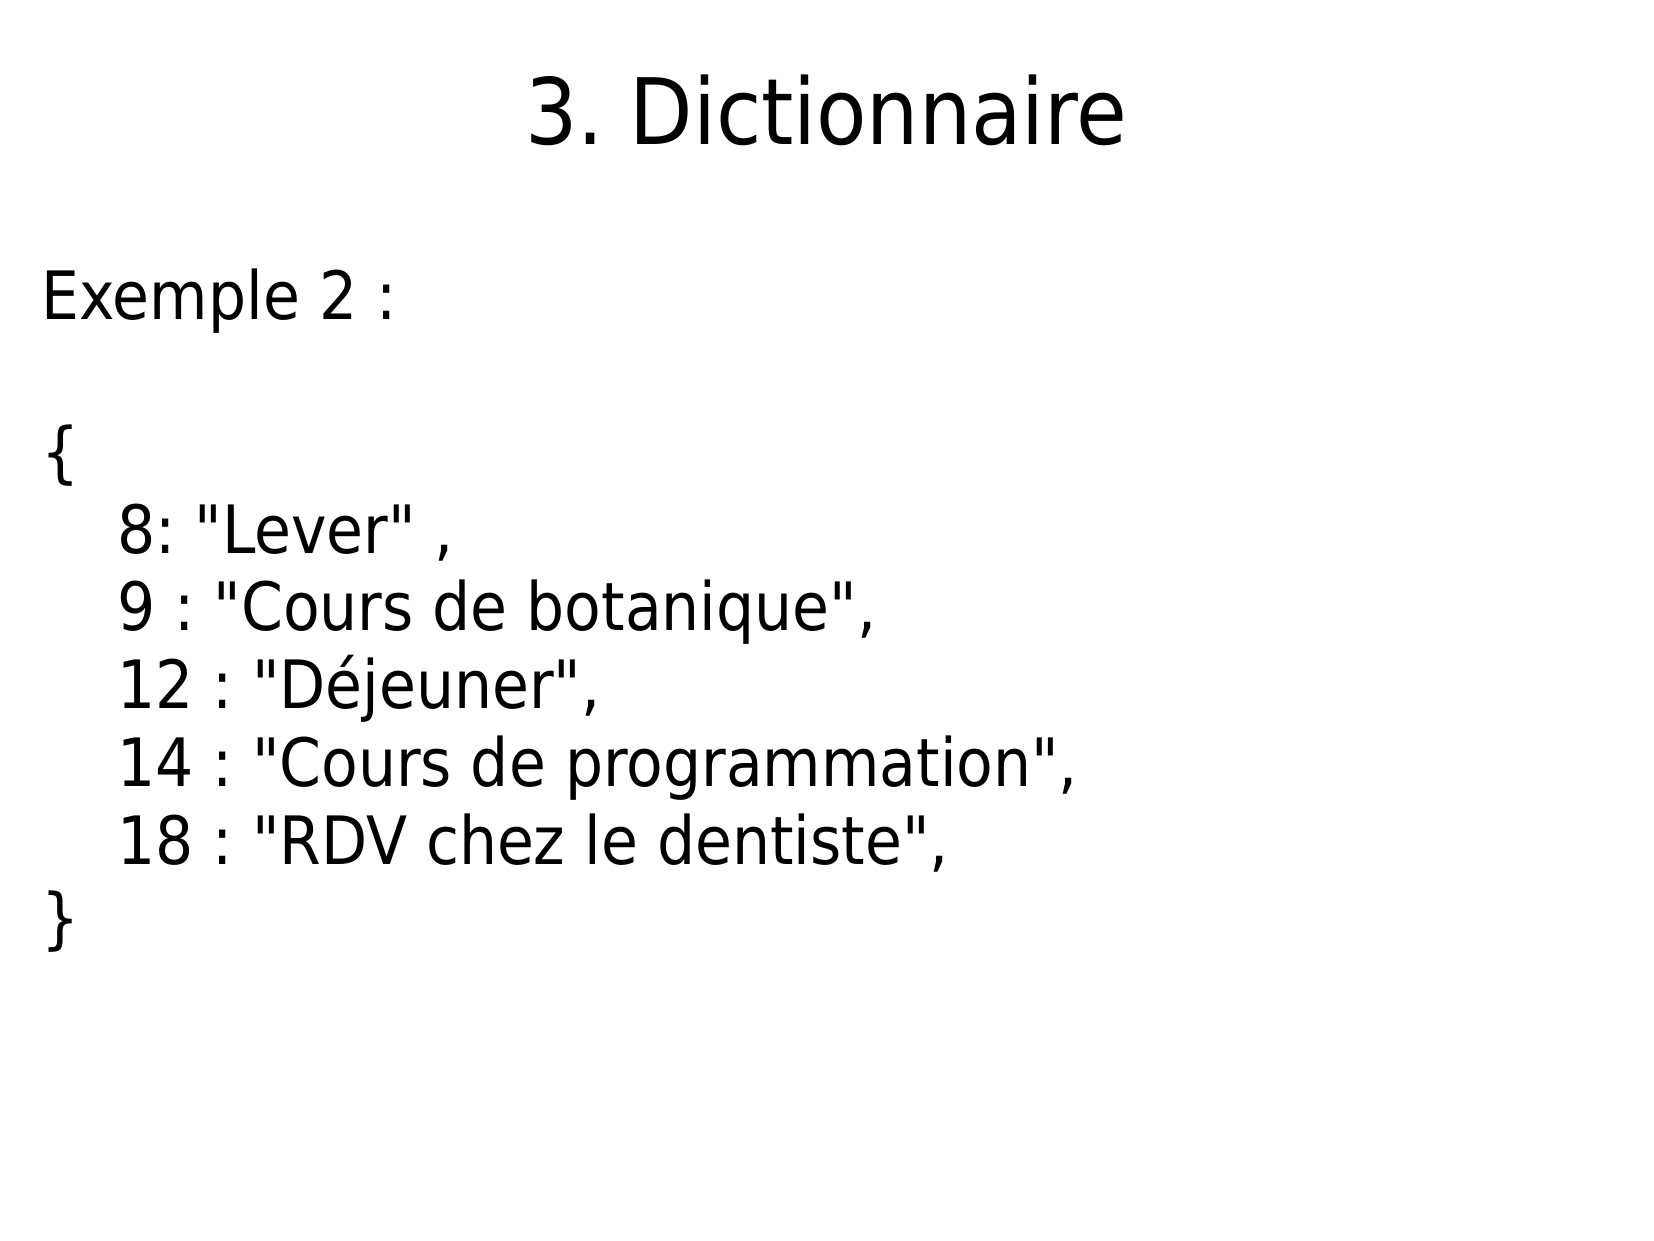

# 3. Dictionnaire
Exemple 2 :
{
 8: "Lever" ,
 9 : "Cours de botanique",
 12 : "Déjeuner",
 14 : "Cours de programmation",
 18 : "RDV chez le dentiste",
}